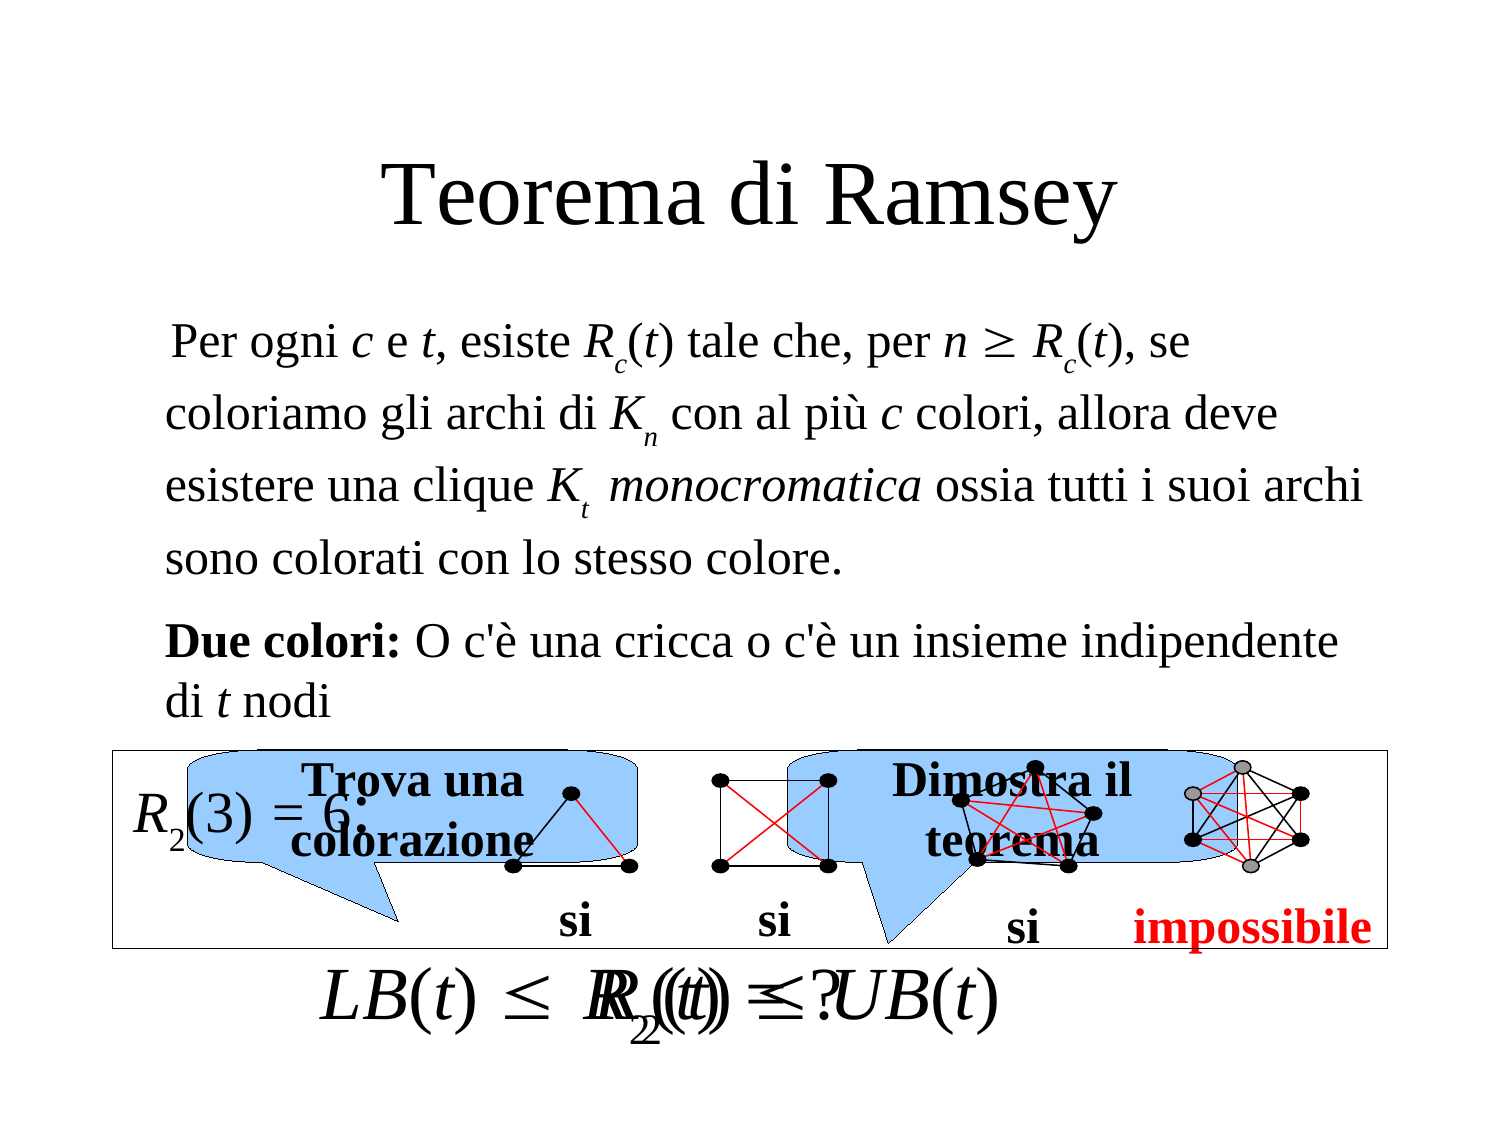

# Teorema di Ramsey
Per ogni c e t, esiste Rc(t) tale che, per n ≥ Rc(t), se coloriamo gli archi di Kn con al più c colori, allora deve esistere una clique Kt monocromatica ossia tutti i suoi archi sono colorati con lo stesso colore.
Due colori: O c'è una cricca o c'è un insieme indipendente di t nodi
R2(3) = 6:
si
si
si
impossibile
Trova una colorazione
Dimostra il teorema
LB(t) ≤ R2(t) ≤ UB(t)
R2(t) = ?